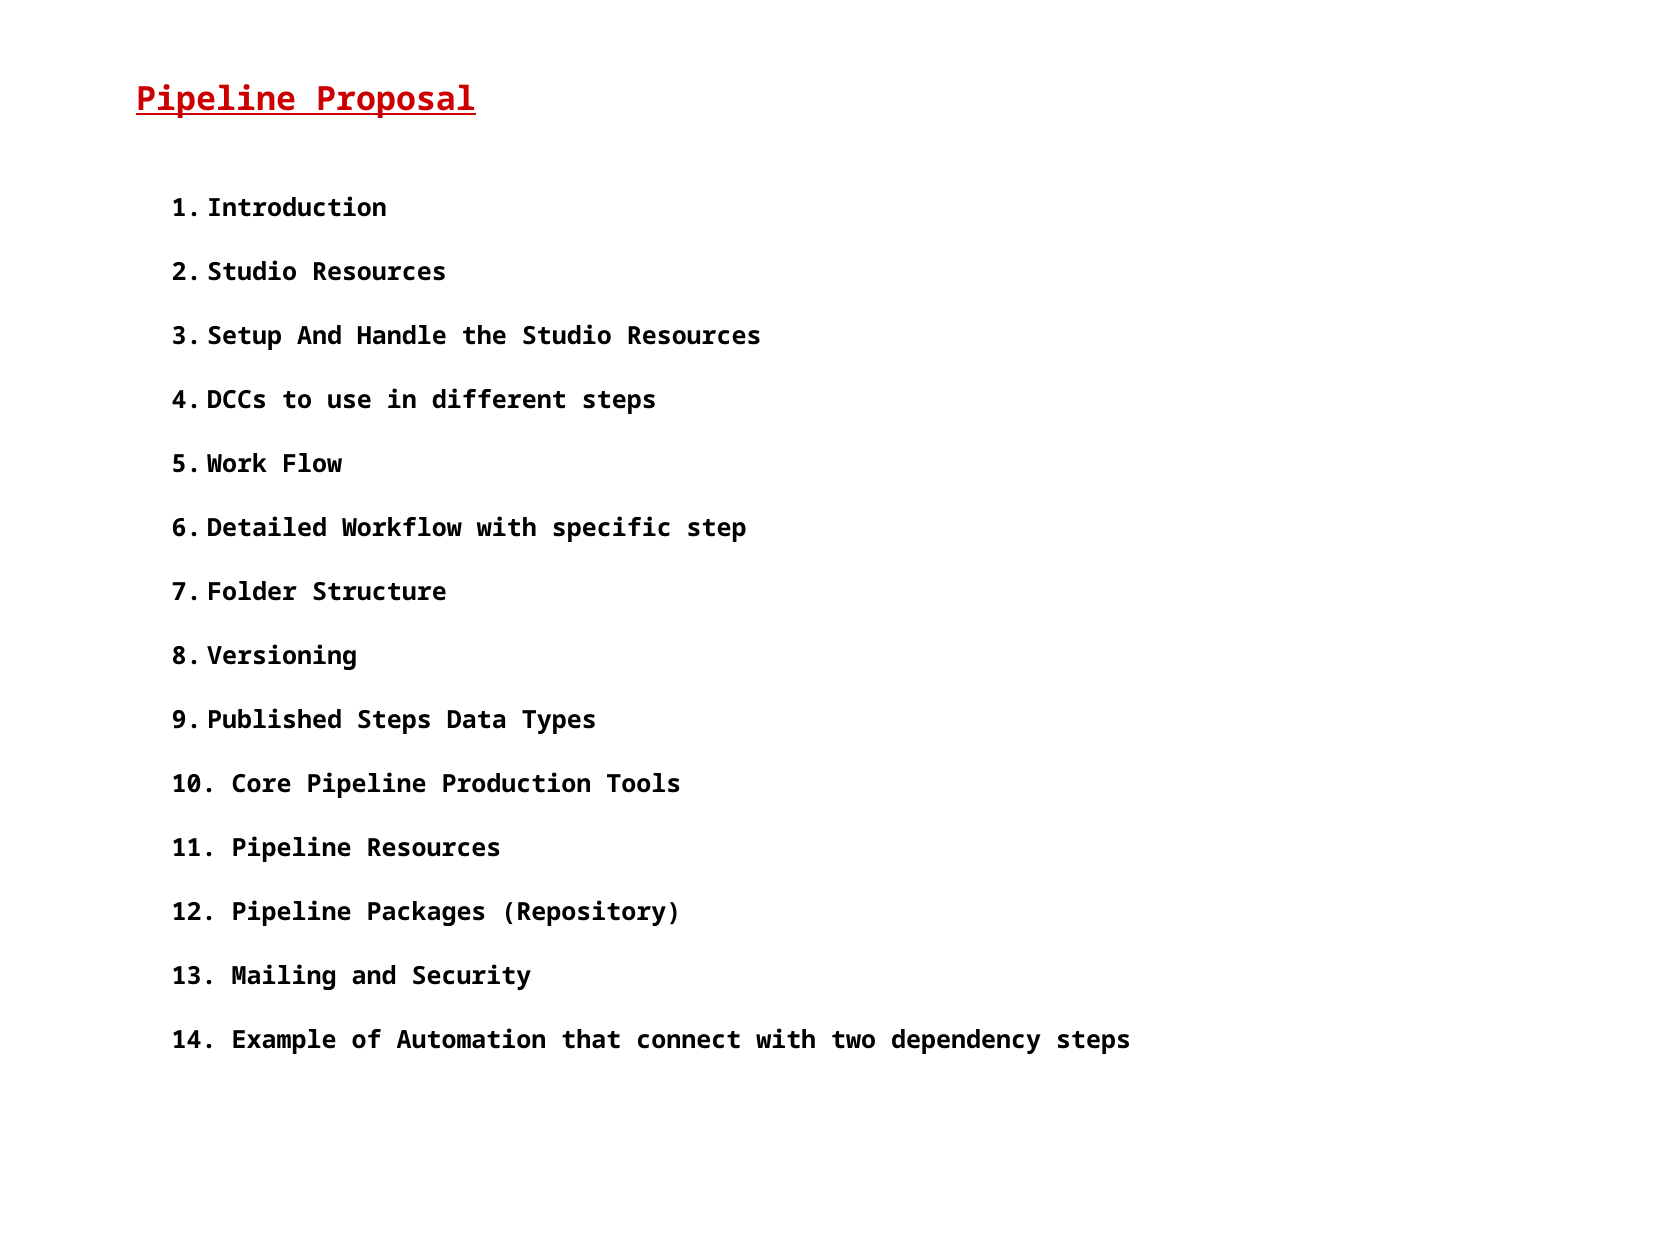

Pipeline Proposal
Introduction
Studio Resources
Setup And Handle the Studio Resources
DCCs to use in different steps
Work Flow
Detailed Workflow with specific step
Folder Structure
Versioning
Published Steps Data Types
 Core Pipeline Production Tools
 Pipeline Resources
 Pipeline Packages (Repository)
 Mailing and Security
 Example of Automation that connect with two dependency steps